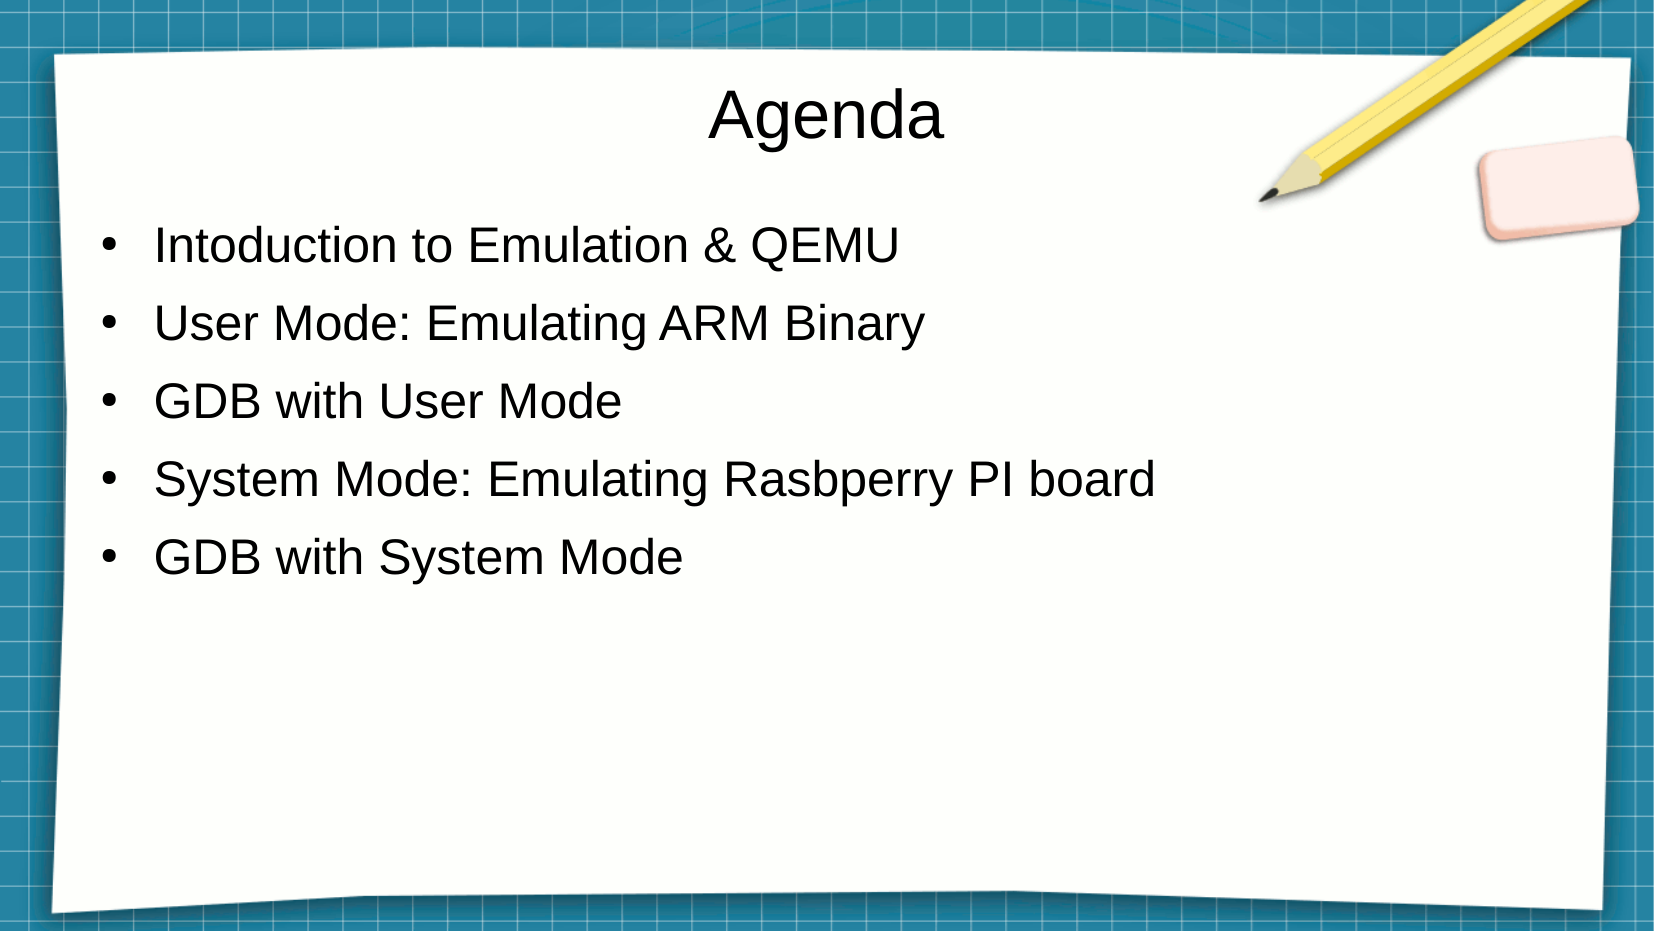

# Agenda
Intoduction to Emulation & QEMU
User Mode: Emulating ARM Binary
GDB with User Mode
System Mode: Emulating Rasbperry PI board
GDB with System Mode